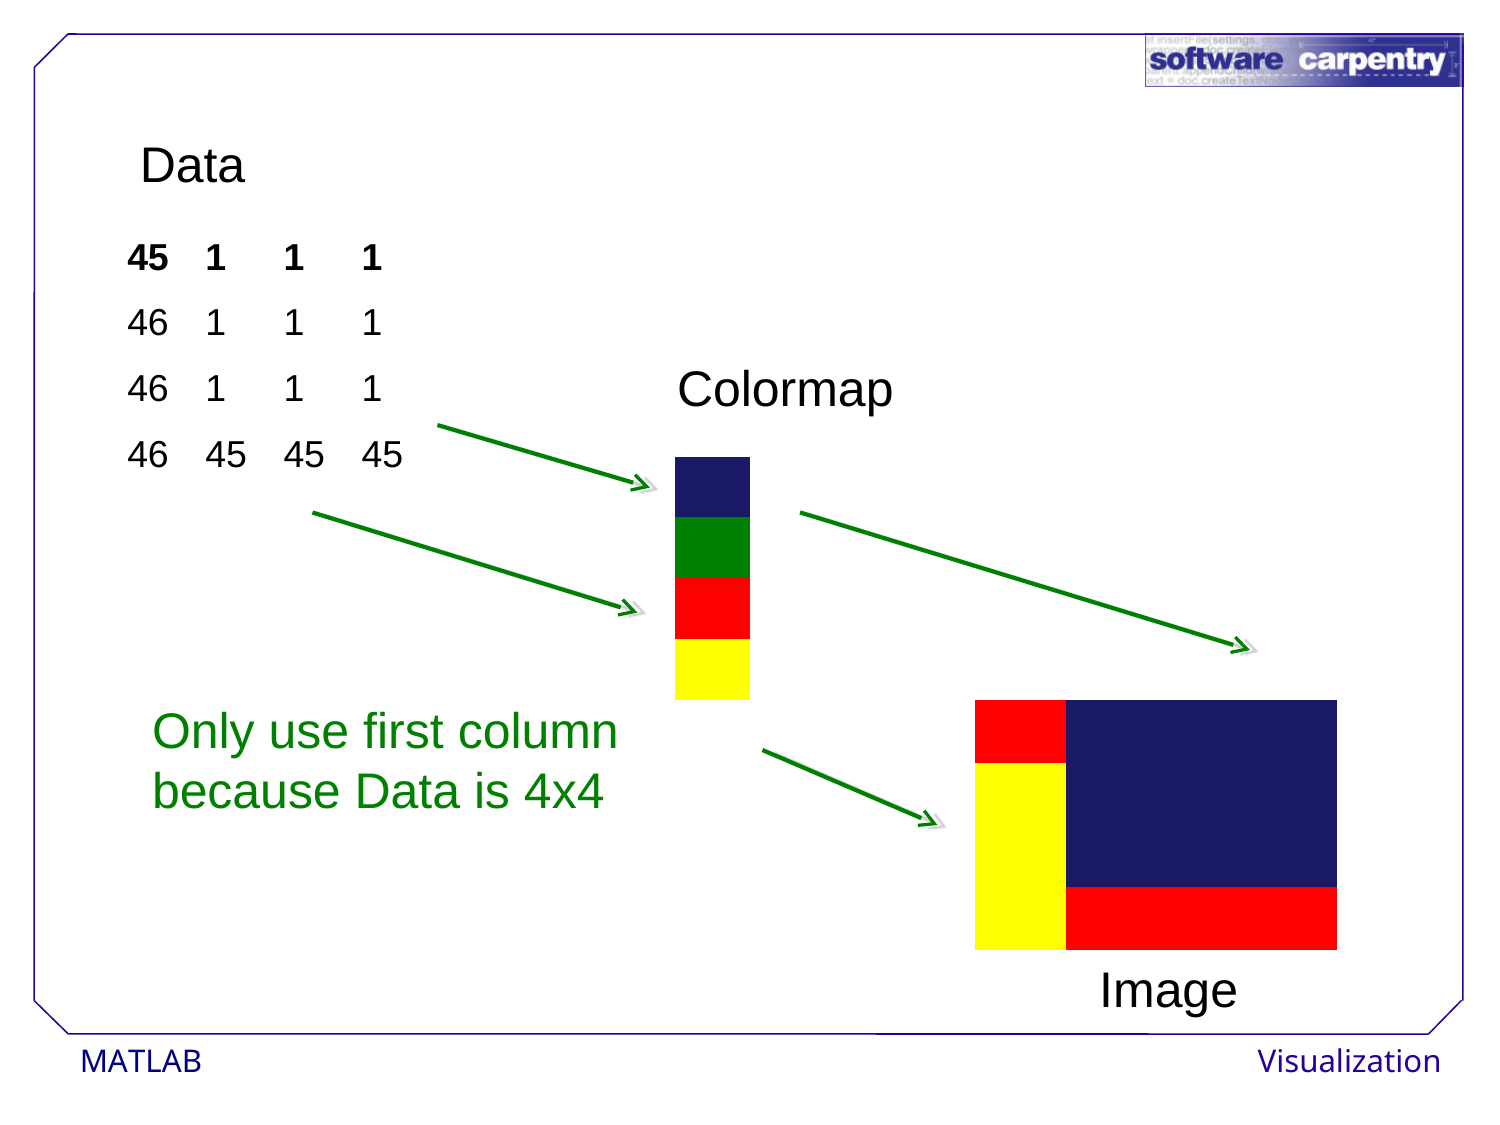

Data
| 45 | 1 | 1 | 1 |
| --- | --- | --- | --- |
| 46 | 1 | 1 | 1 |
| 46 | 1 | 1 | 1 |
| 46 | 45 | 45 | 45 |
Colormap
| |
| --- |
| |
| |
| |
Only use first column because Data is 4x4
| | | | |
| --- | --- | --- | --- |
| | | | |
| | | | |
| | | | |
Image